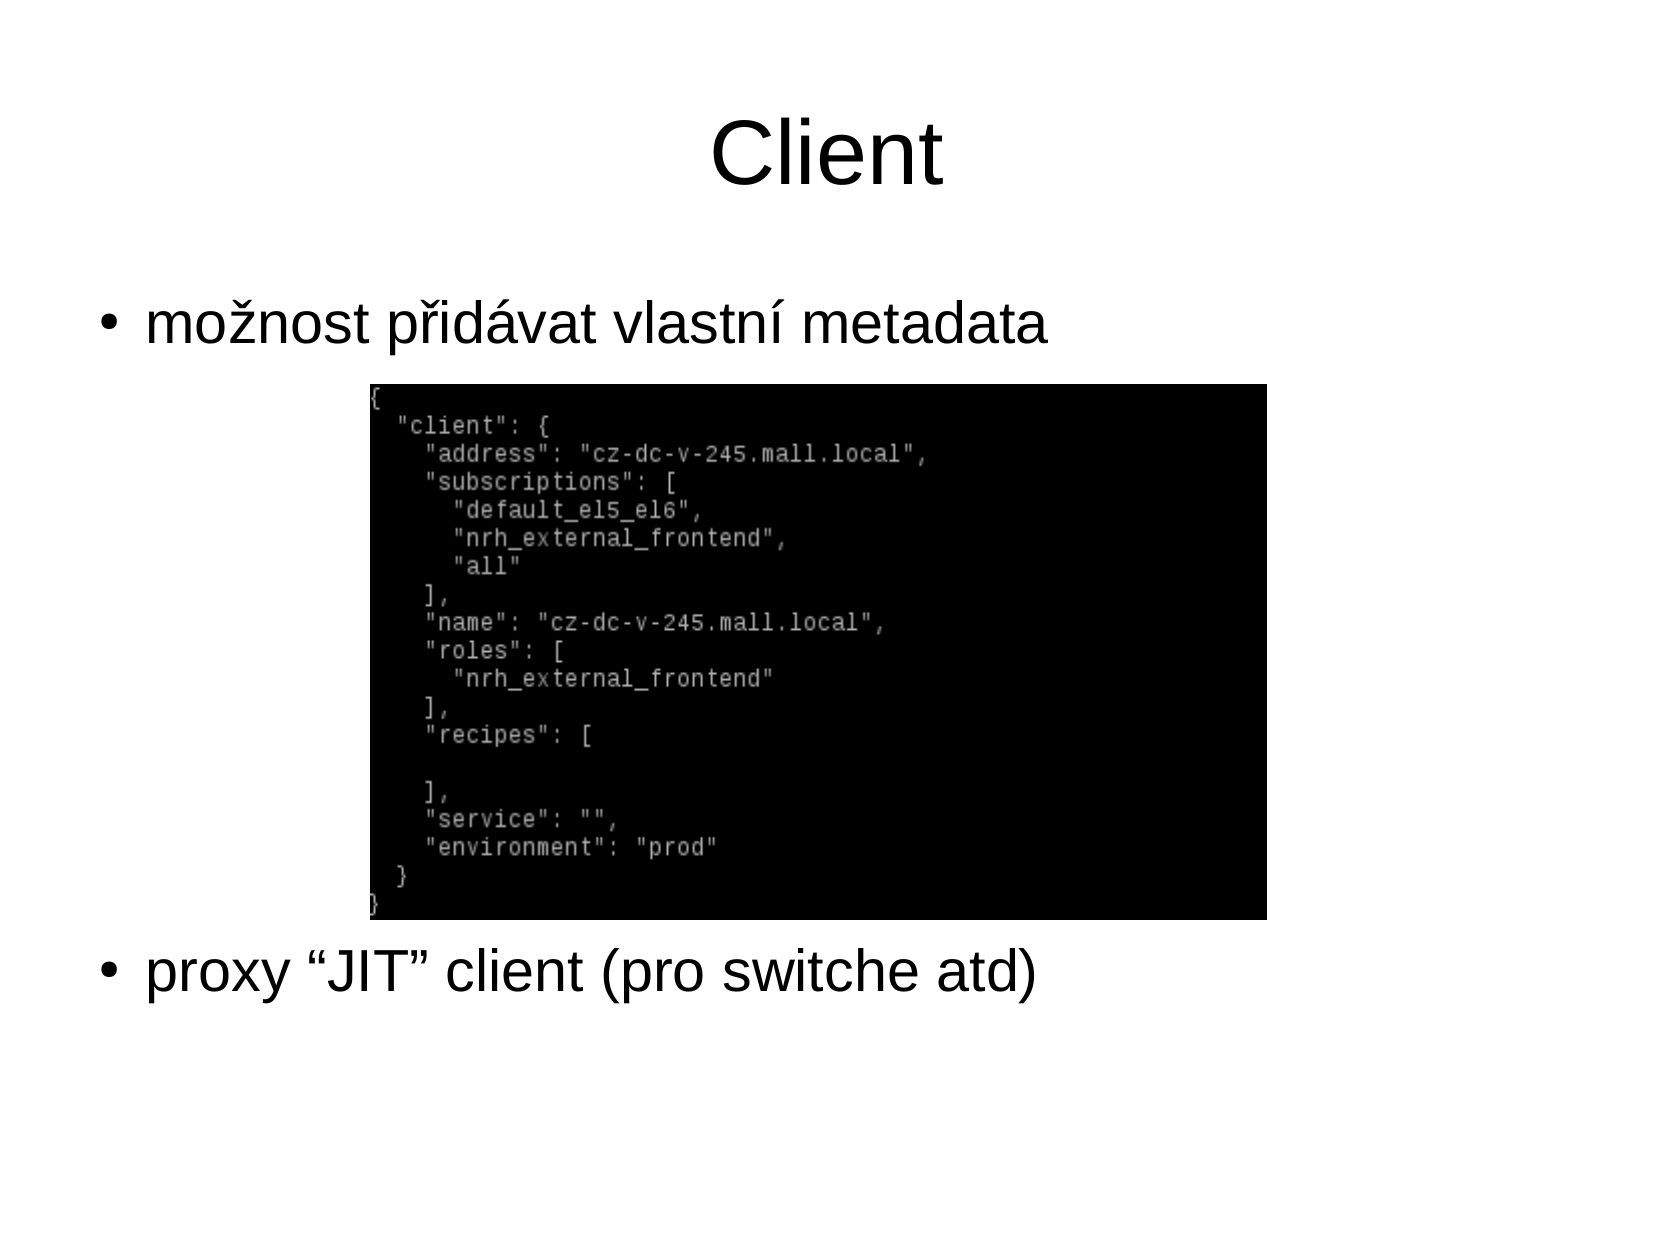

# Client
možnost přidávat vlastní metadata
proxy “JIT” client (pro switche atd)